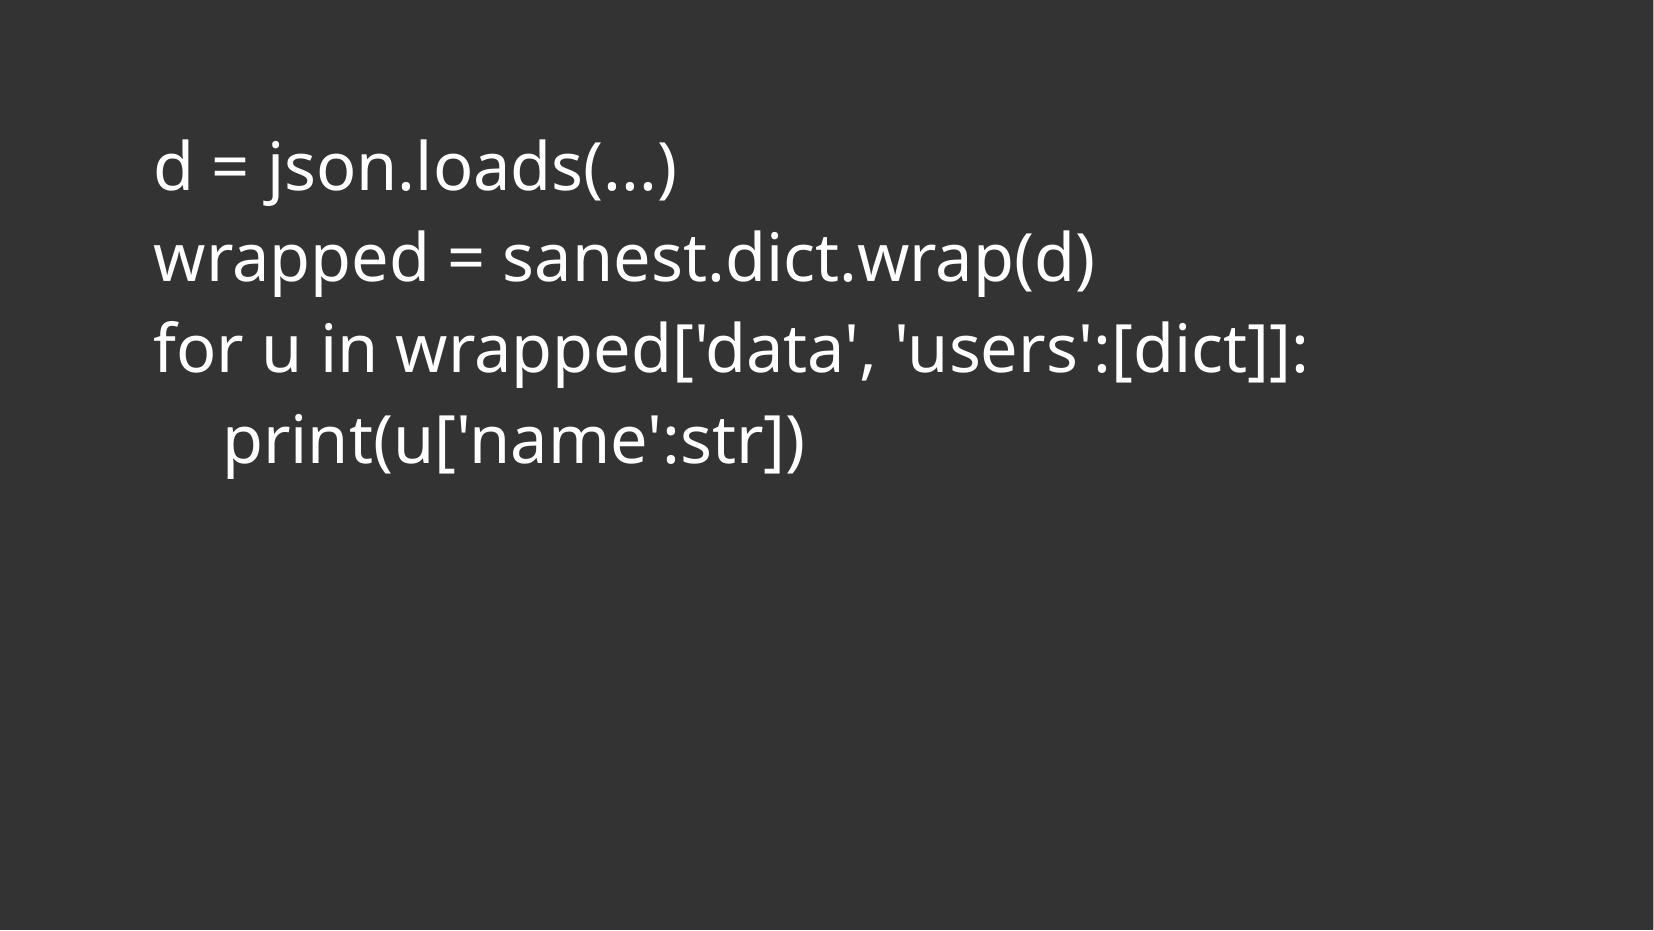

d = json.loads(...)
wrapped = sanest.dict.wrap(d)
for u in wrapped['data', 'users':[dict]]:
 print(u['name':str])
#